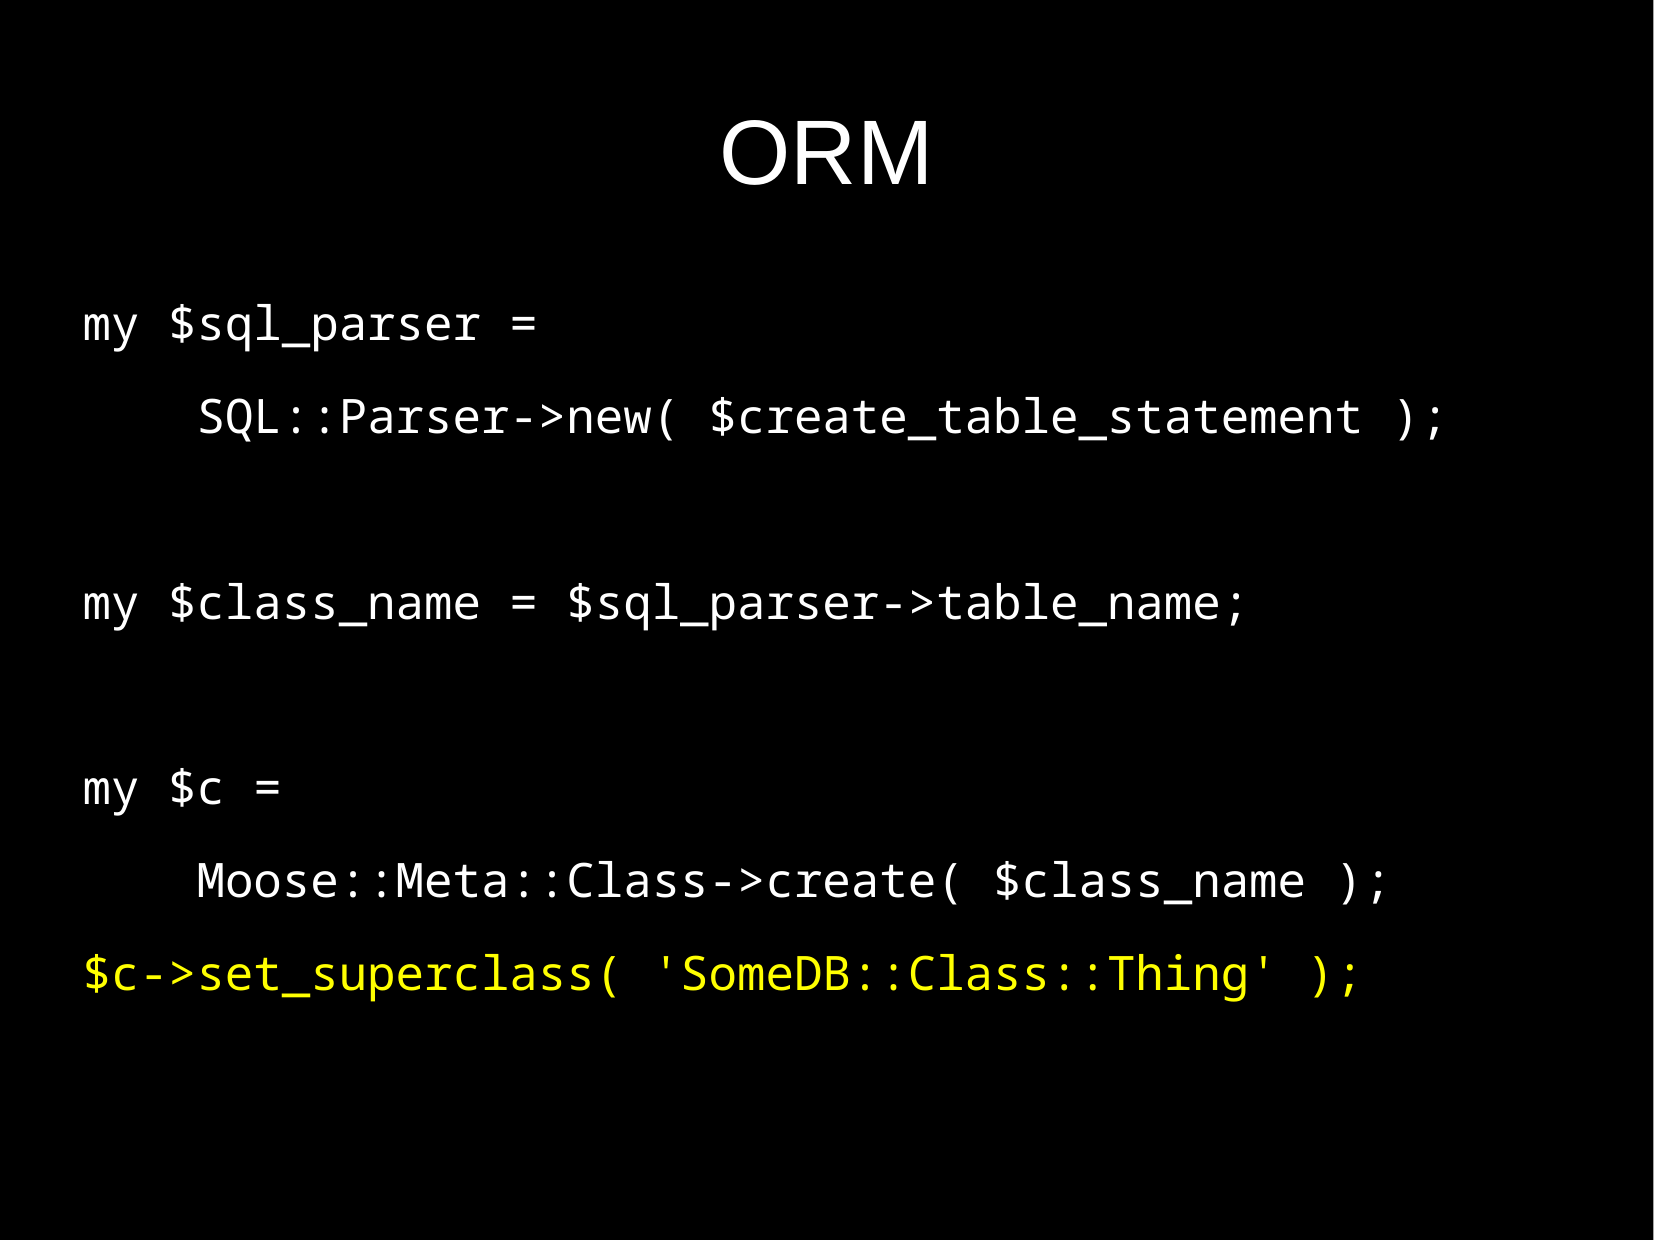

# ORM
my $sql_parser =
 SQL::Parser->new( $create_table_statement );
my $class_name = $sql_parser->table_name;
my $c =
 Moose::Meta::Class->create( $class_name );
$c->set_superclass( 'SomeDB::Class::Thing' );